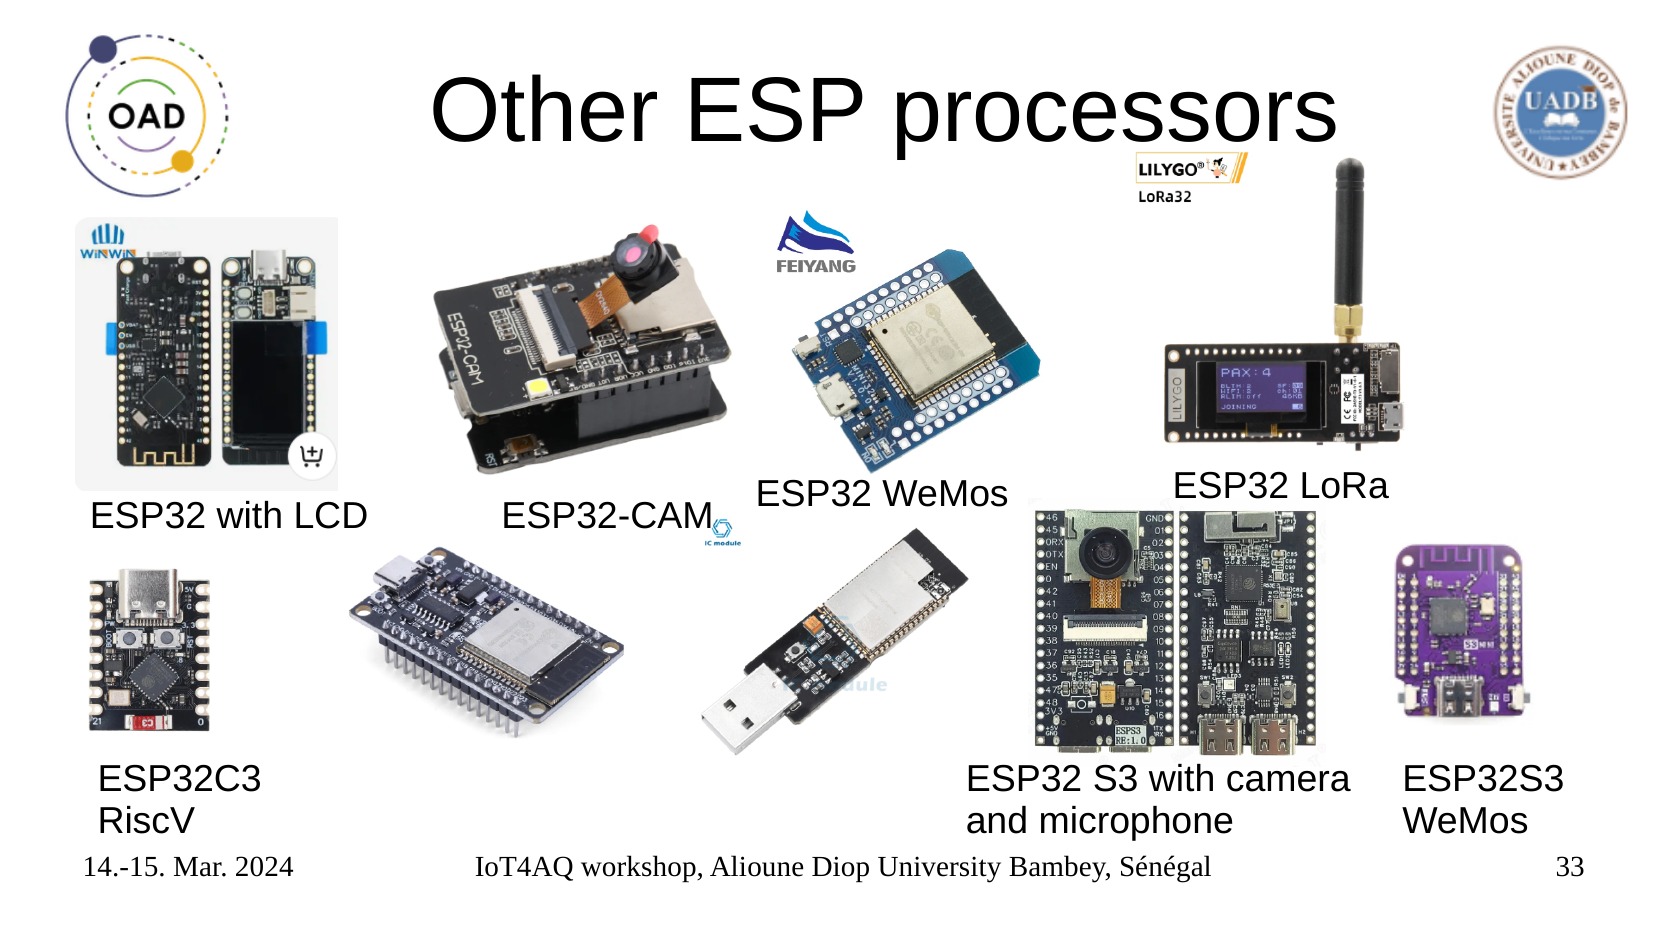

# Other ESP processors
ESP32 LoRa
ESP32 WeMos
ESP32 with LCD
ESP32-CAM
ESP32C3
RiscV
ESP32 S3 with camera
and microphone
ESP32S3
WeMos
14.-15. Mar. 2024
IoT4AQ workshop, Alioune Diop University Bambey, Sénégal
33